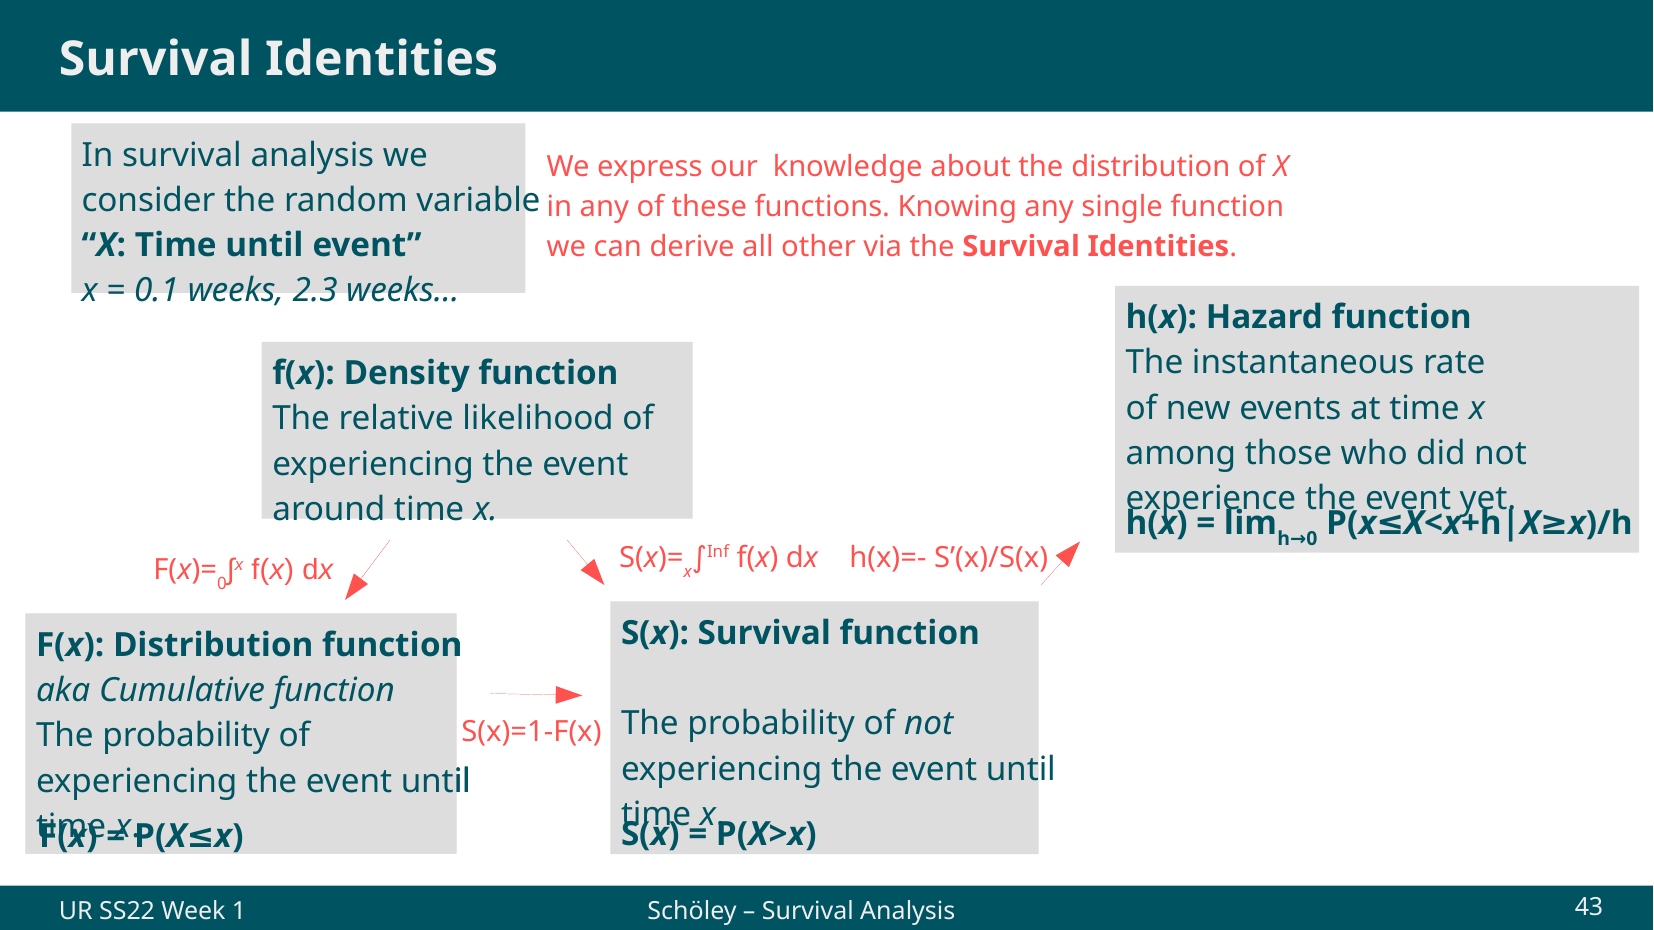

# Survival Identities
In survival analysis we
consider the random variable
“X: Time until event”
x = 0.1 weeks, 2.3 weeks…
We express our knowledge about the distribution of X in any of these functions. Knowing any single function we can derive all other via the Survival Identities.
h(x): Hazard function
The instantaneous rate
of new events at time x
among those who did not
experience the event yet.
f(x): Density function
The relative likelihood of
experiencing the event
around time x.
h(x) = limh→0 P(x≤X<x+h|X≥x)/h
S(x)=x∫Inf f(x) dx
h(x)=- S’(x)/S(x)
F(x)=0∫x f(x) dx
S(x): Survival function
The probability of not
experiencing the event until
time x.
F(x): Distribution function
aka Cumulative function
The probability of
experiencing the event until
time x.
F(x): Distribution function
aka Cumulative function
The probability of
experiencing the event until
time x.
F(x): Distribution function
aka Cumulative function
The probability of
experiencing the event until
time x.
S(x)=1-F(x)
S(x) = P(X>x)
F(x) = P(X≤x)
43
UR SS22 Week 1
Schöley – Survival Analysis